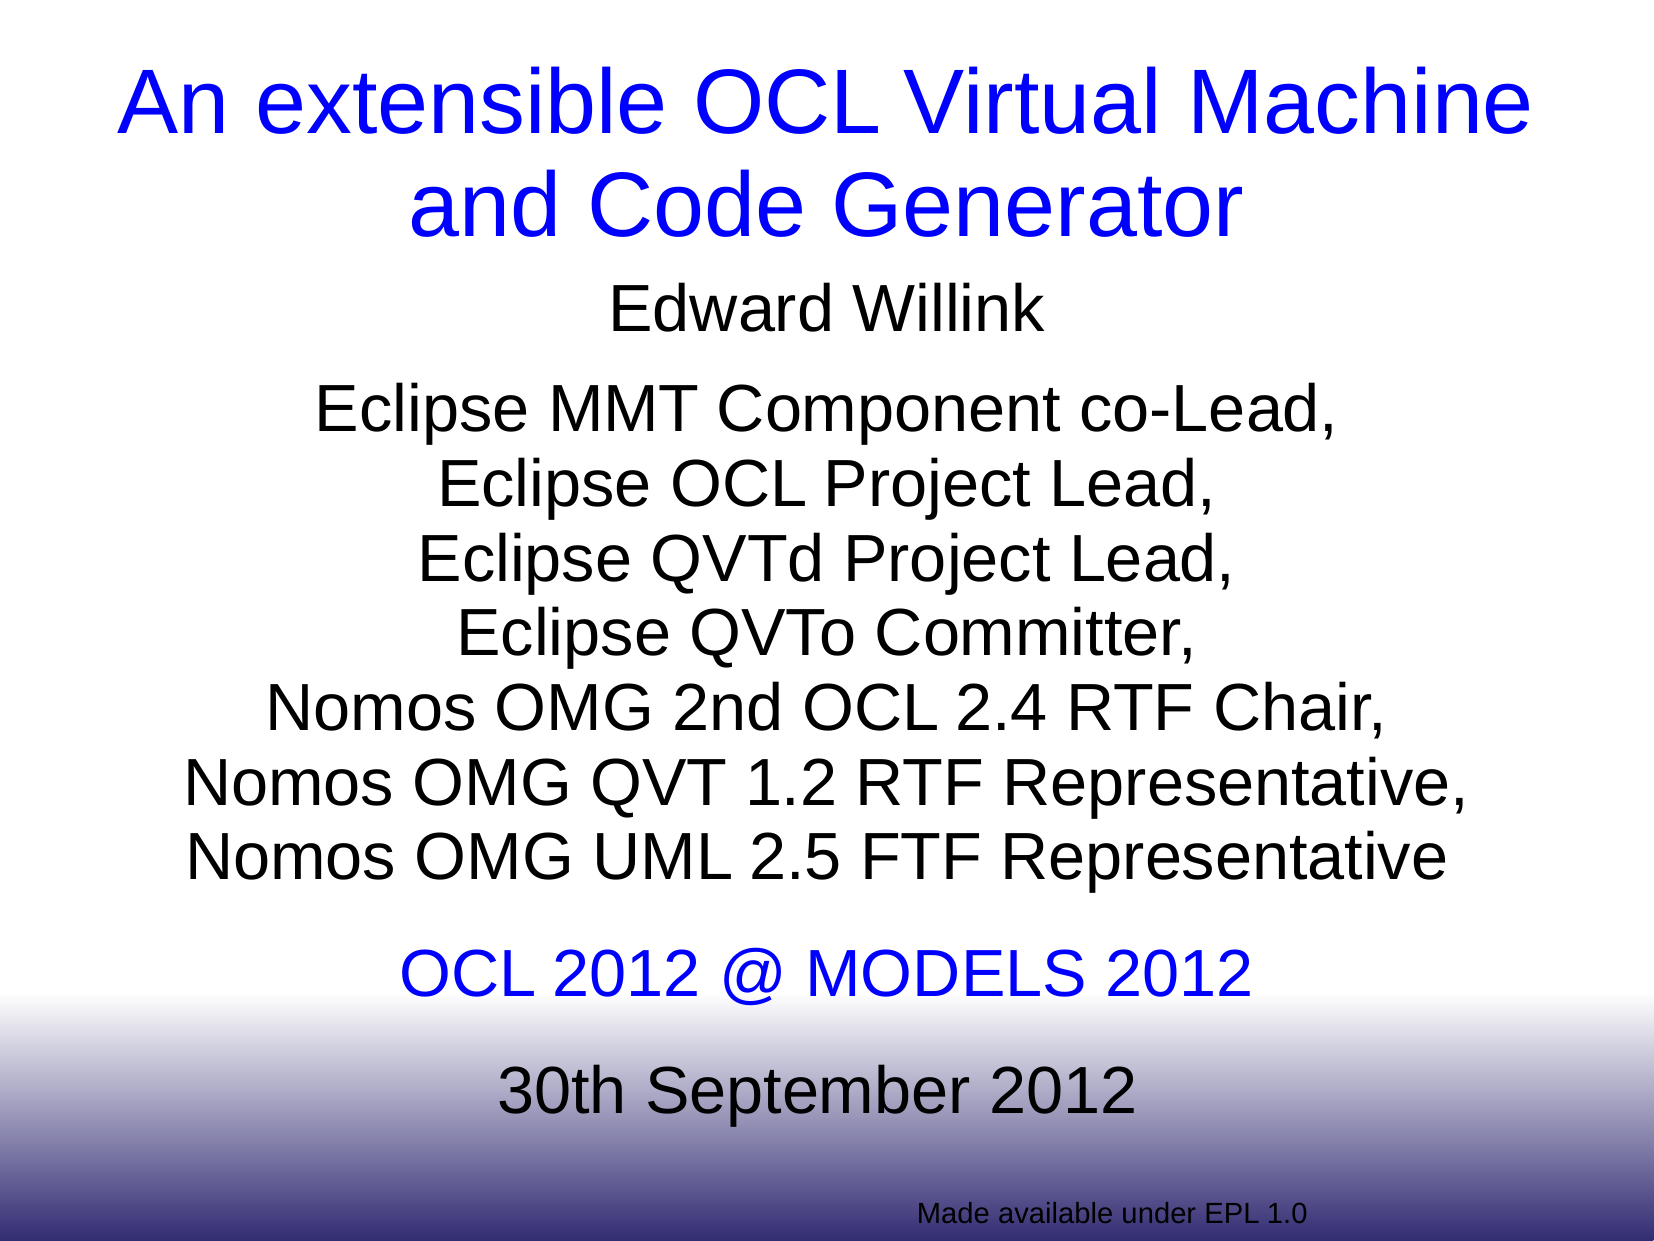

# An extensible OCL Virtual Machine and Code Generator
Edward Willink
Eclipse MMT Component co-Lead,
Eclipse OCL Project Lead,
Eclipse QVTd Project Lead,
Eclipse QVTo Committer,
Nomos OMG 2nd OCL 2.4 RTF Chair,
Nomos OMG QVT 1.2 RTF Representative,
Nomos OMG UML 2.5 FTF Representative
OCL 2012 @ MODELS 2012
30th September 2012